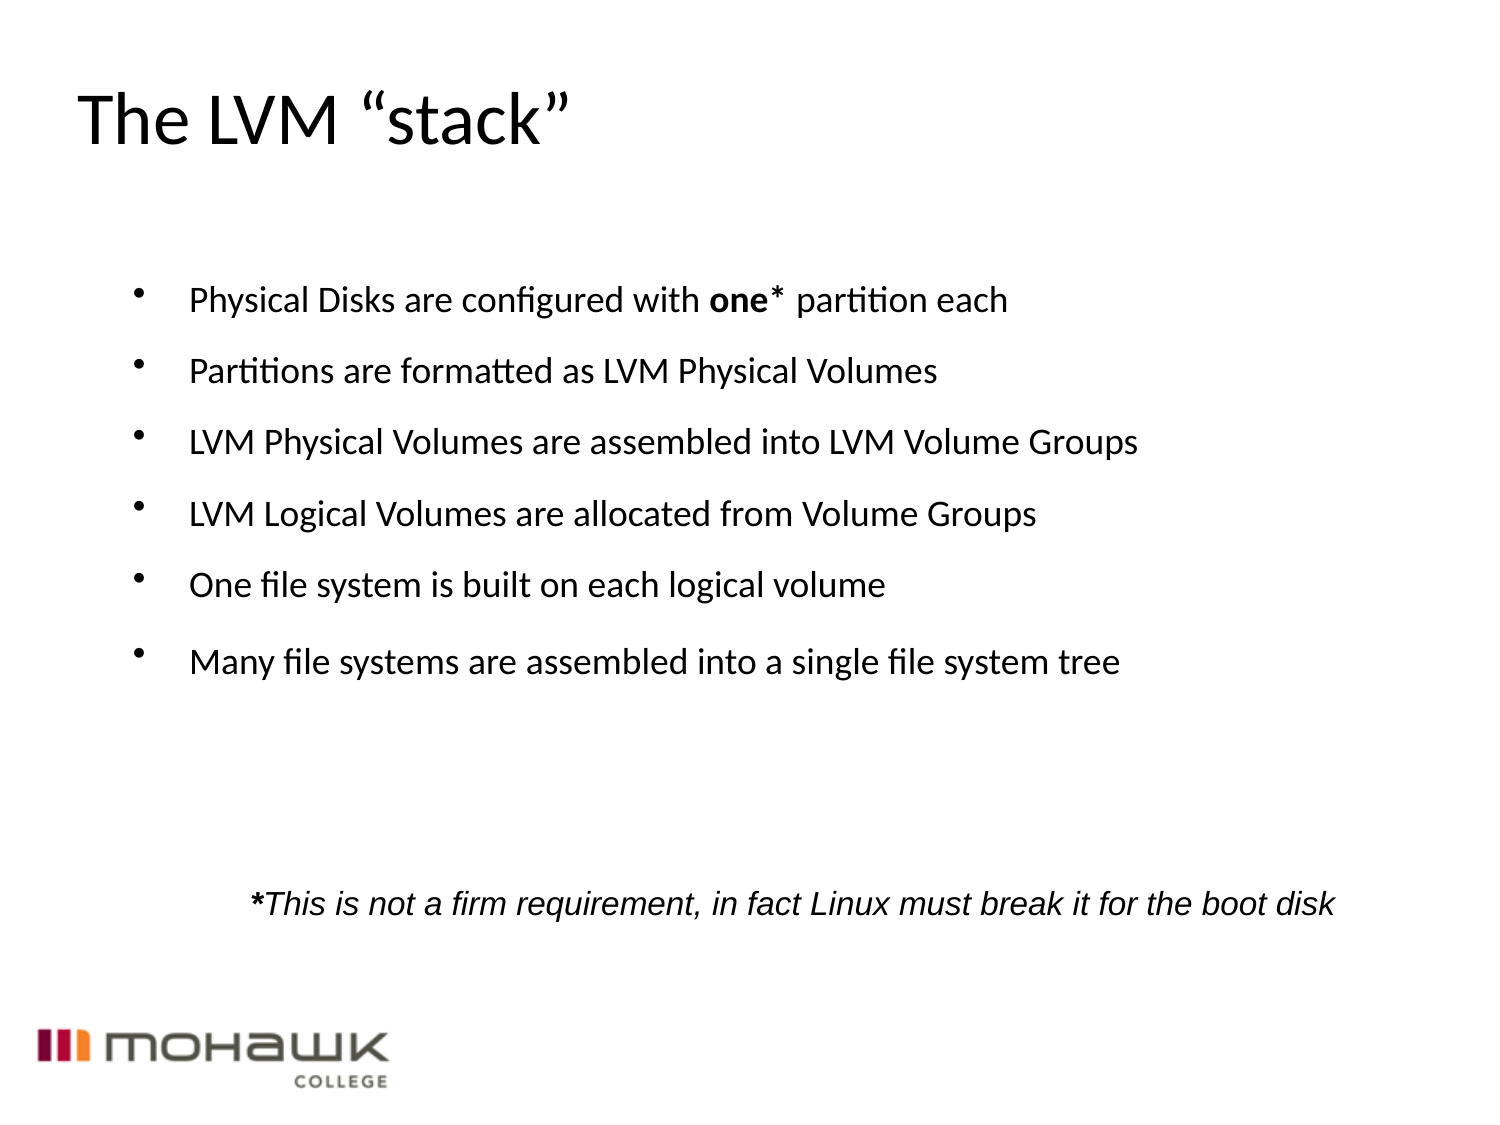

# The LVM “stack”
Physical Disks are configured with one* partition each
Partitions are formatted as LVM Physical Volumes
LVM Physical Volumes are assembled into LVM Volume Groups
LVM Logical Volumes are allocated from Volume Groups
One file system is built on each logical volume
Many file systems are assembled into a single file system tree
*This is not a firm requirement, in fact Linux must break it for the boot disk